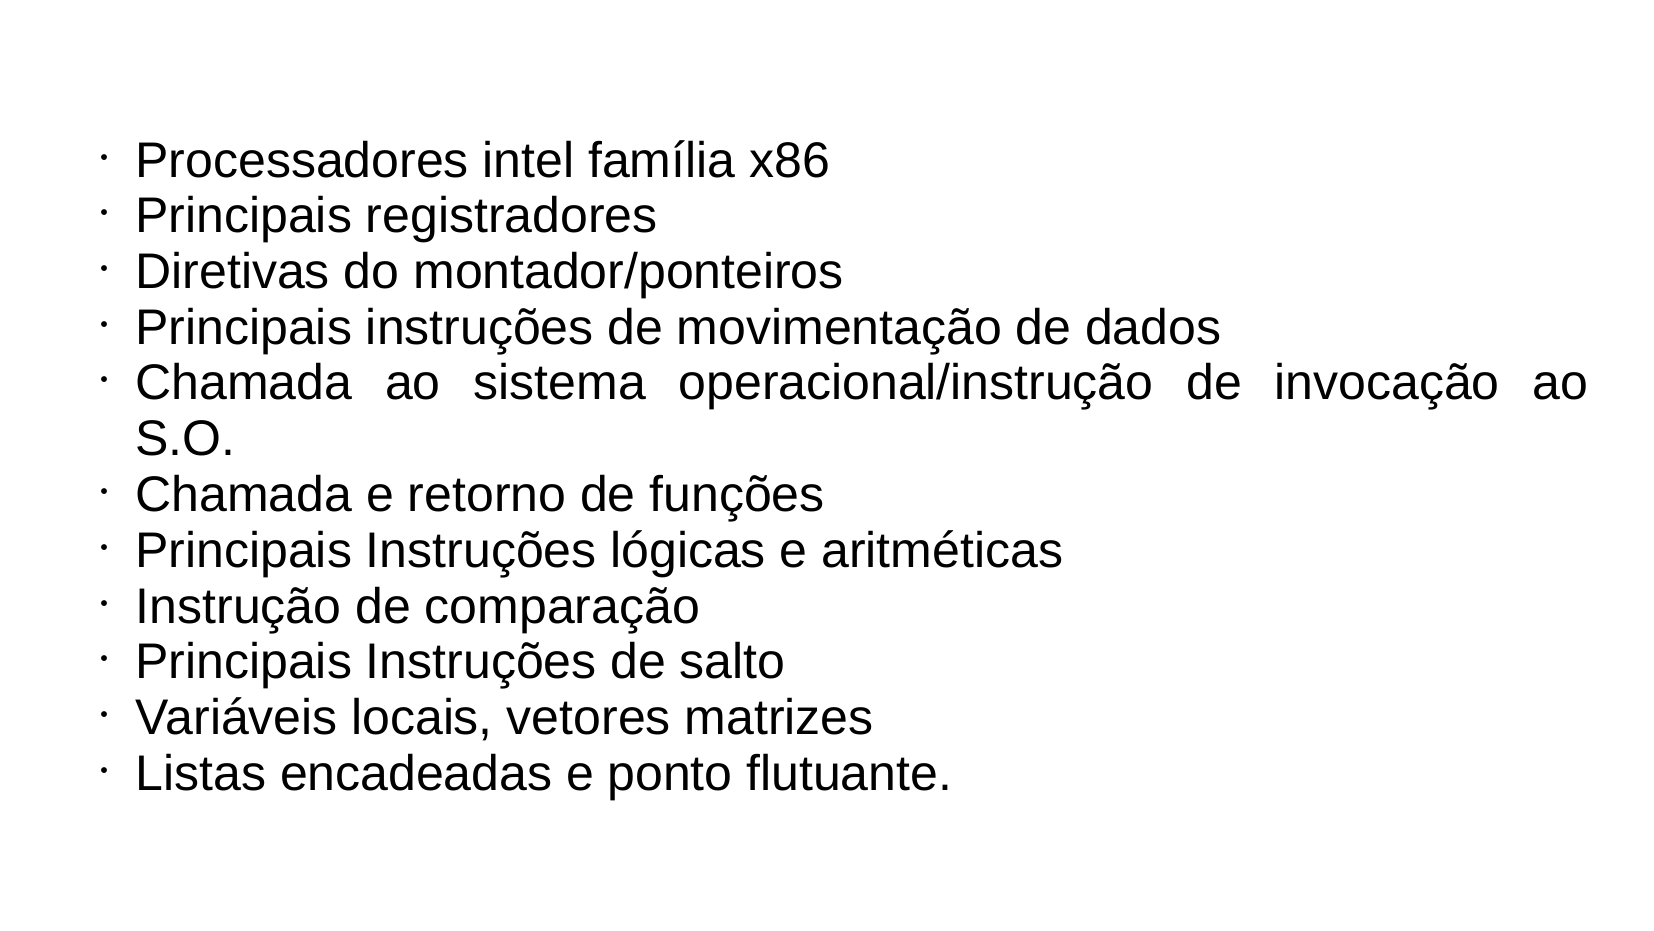

# Processadores intel família x86
Principais registradores
Diretivas do montador/ponteiros
Principais instruções de movimentação de dados
Chamada ao sistema operacional/instrução de invocação ao S.O.
Chamada e retorno de funções
Principais Instruções lógicas e aritméticas
Instrução de comparação
Principais Instruções de salto
Variáveis locais, vetores matrizes
Listas encadeadas e ponto flutuante.